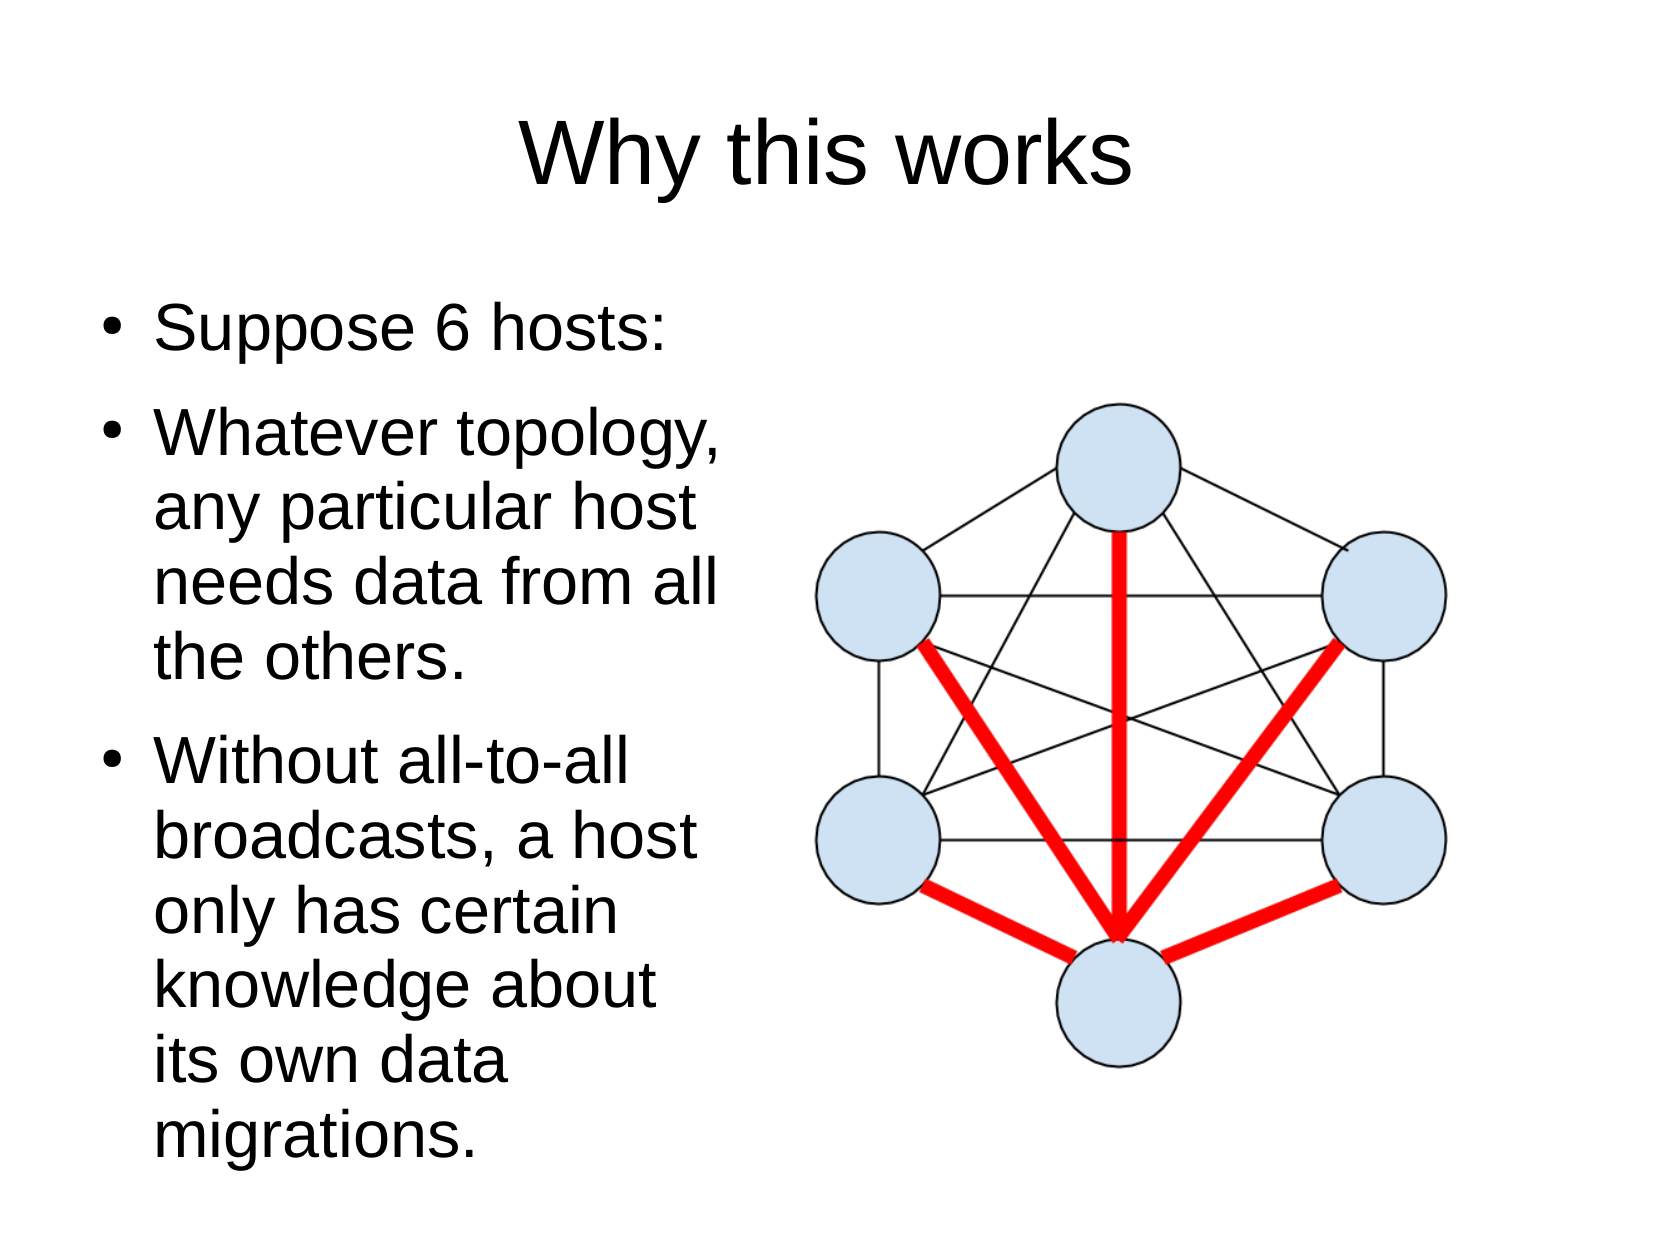

# Why this works
Suppose 6 hosts:
Whatever topology, any particular host needs data from all the others.
Without all-to-all broadcasts, a host only has certain knowledge about its own data migrations.